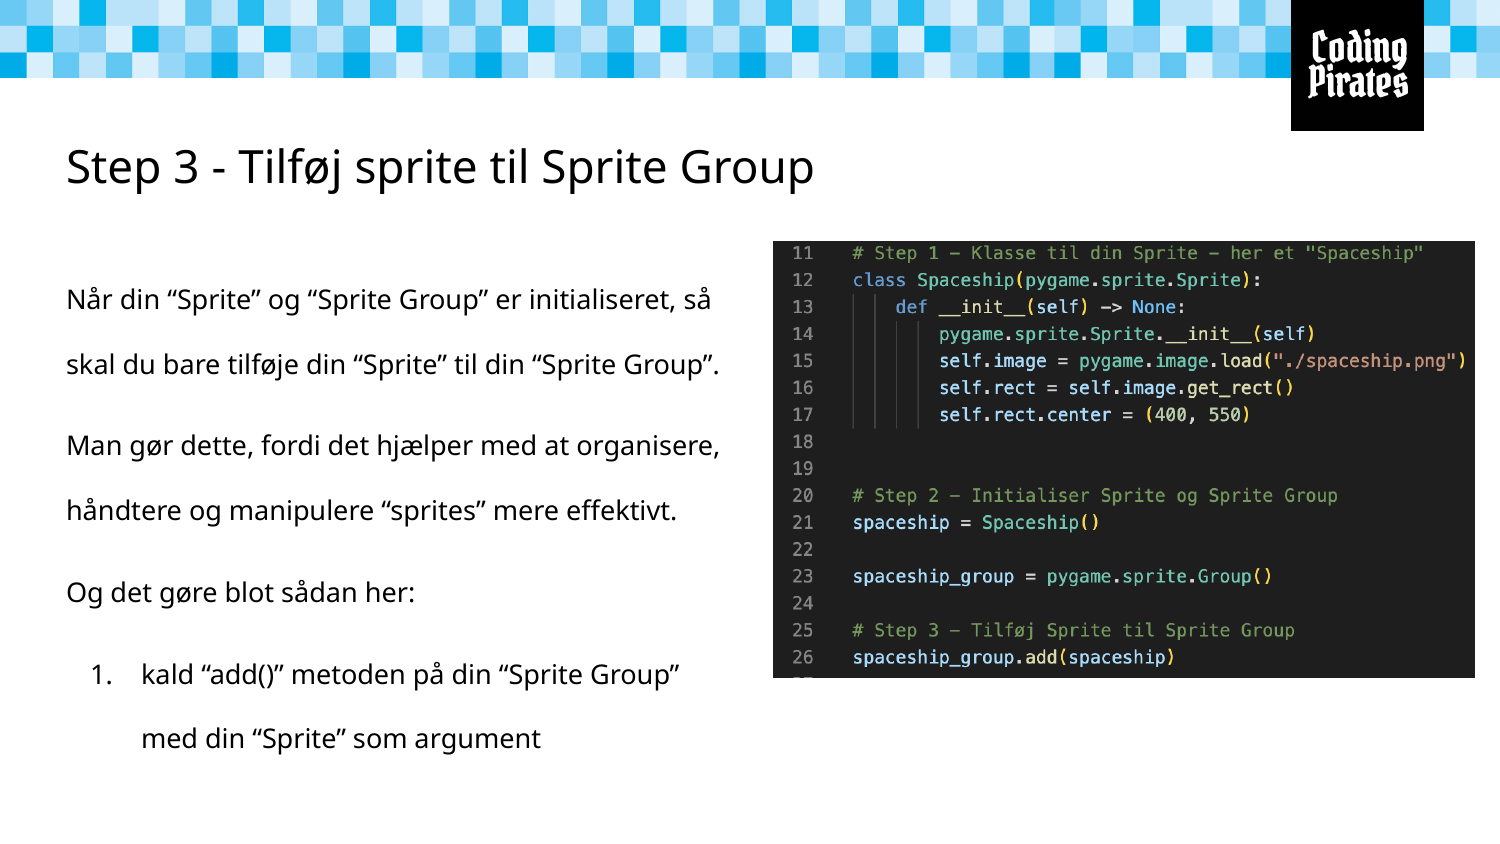

# Step 3 - Tilføj sprite til Sprite Group
Når din “Sprite” og “Sprite Group” er initialiseret, så skal du bare tilføje din “Sprite” til din “Sprite Group”.
Man gør dette, fordi det hjælper med at organisere, håndtere og manipulere “sprites” mere effektivt.
Og det gøre blot sådan her:
kald “add()” metoden på din “Sprite Group” med din “Sprite” som argument